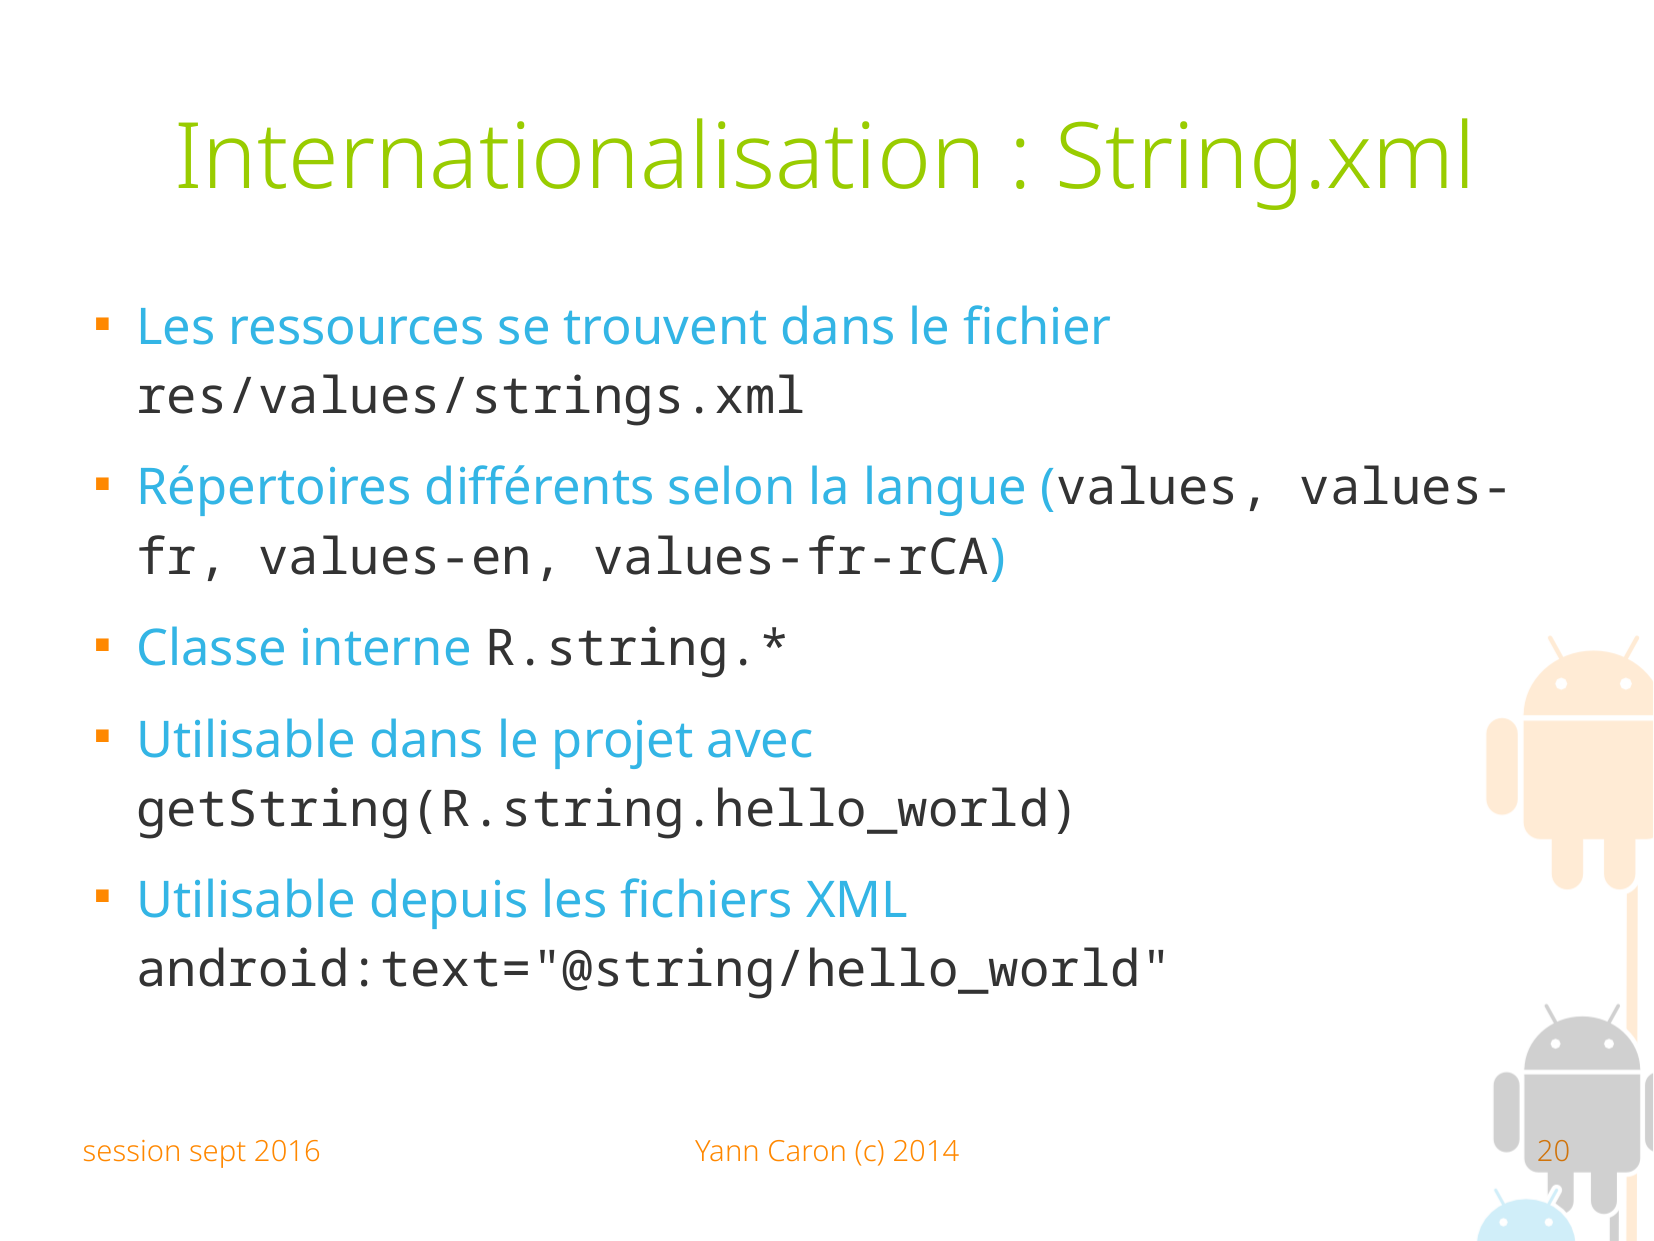

# Internationalisation : String.xml
Les ressources se trouvent dans le fichier res/values/strings.xml
Répertoires différents selon la langue (values, values-fr, values-en, values-fr-rCA)
Classe interne R.string.*
Utilisable dans le projet avec getString(R.string.hello_world)
Utilisable depuis les fichiers XML android:text="@string/hello_world"
session sept 2016
Yann Caron (c) 2014
20